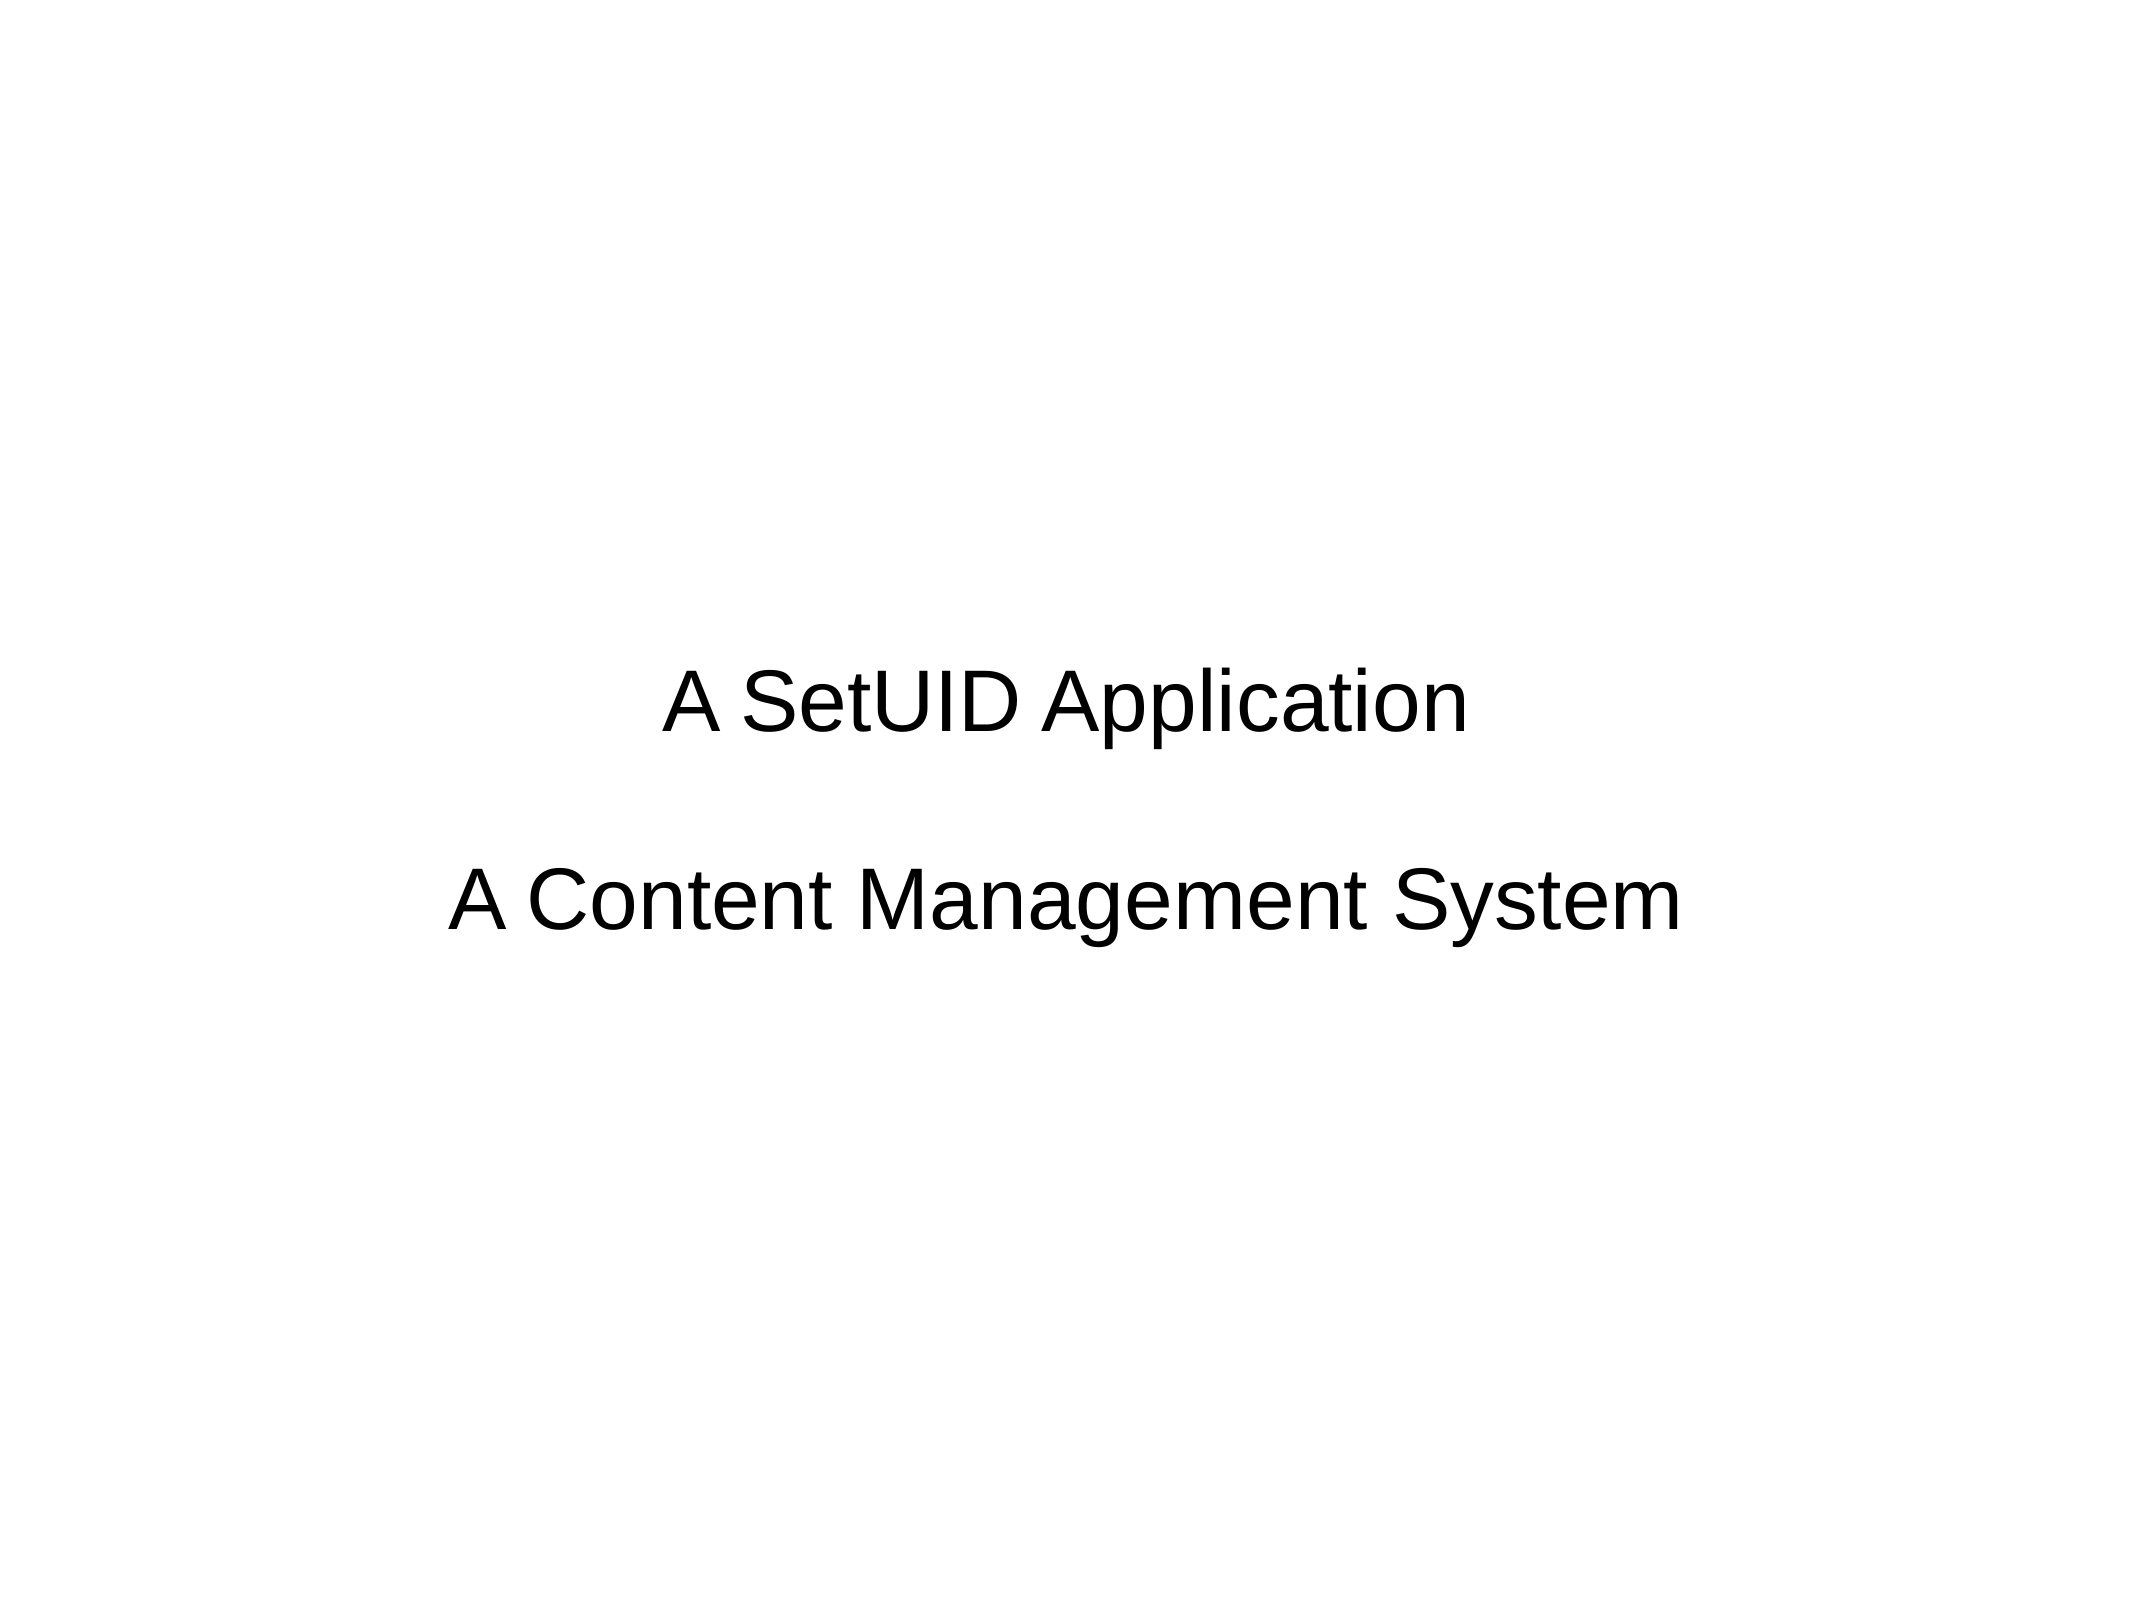

# A SetUID Application
A Content Management System